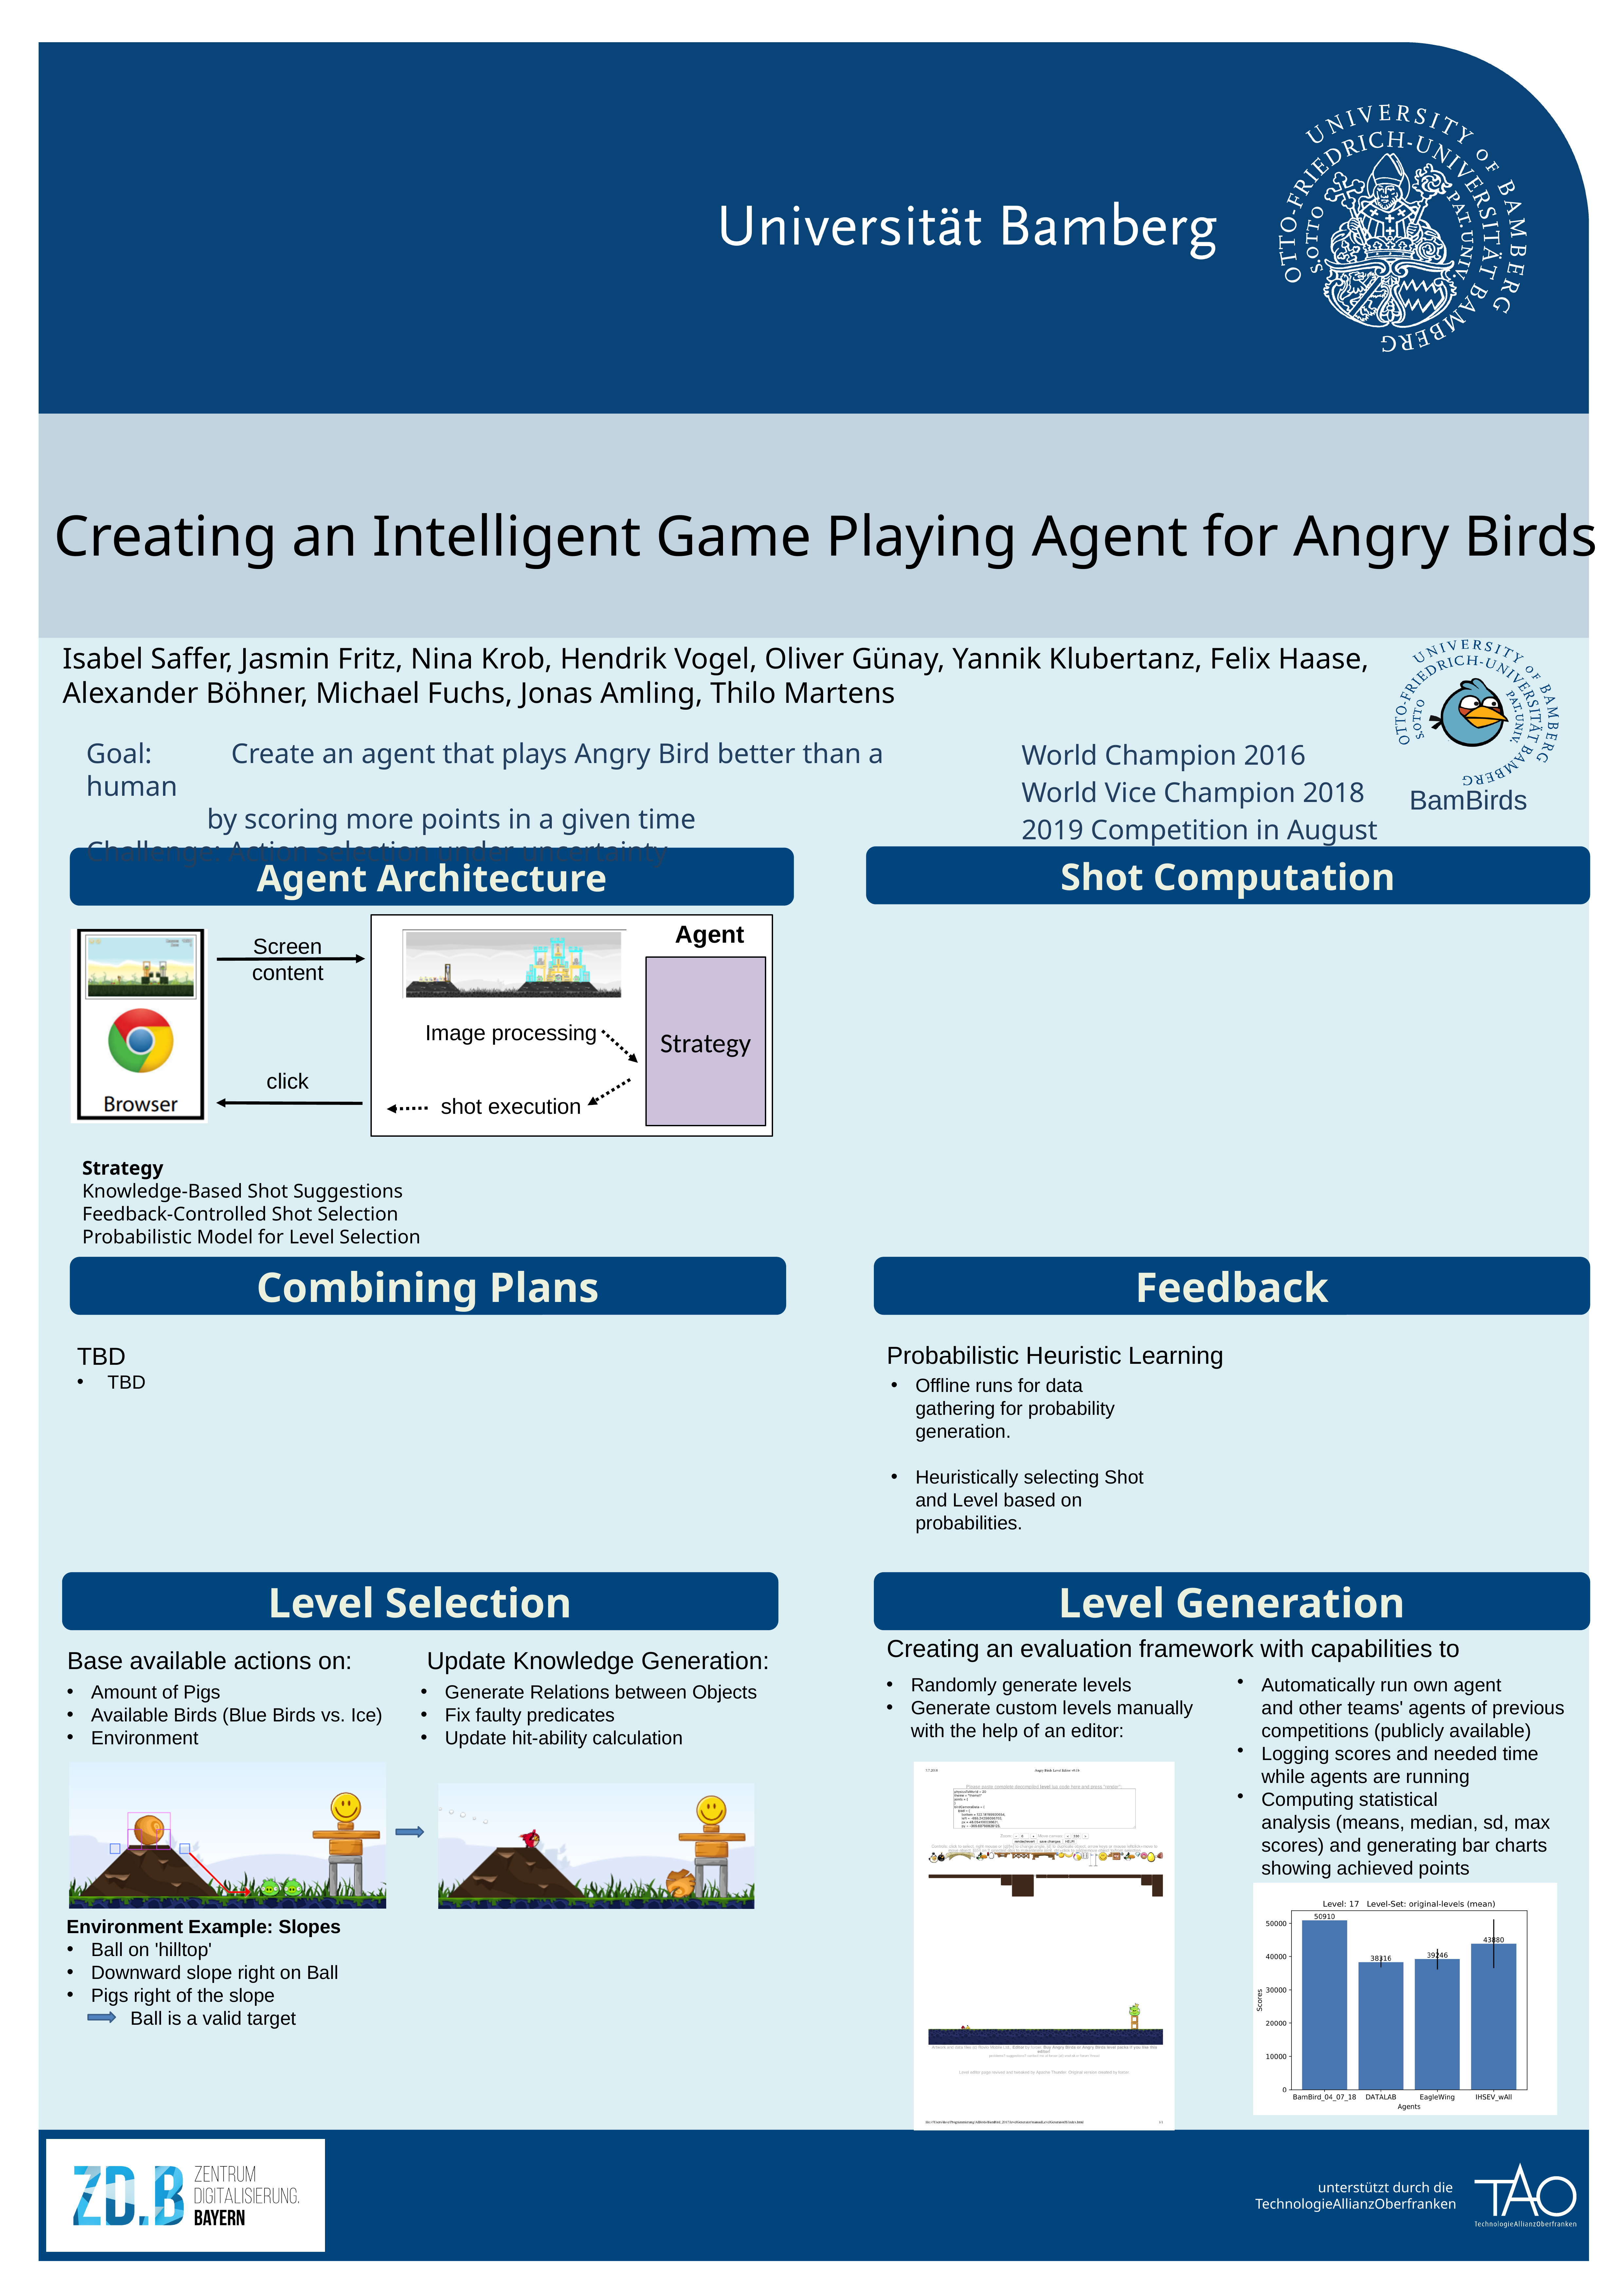

Creating an Intelligent Game Playing Agent for Angry Birds
Isabel Saffer, Jasmin Fritz, Nina Krob, Hendrik Vogel, Oliver Günay, Yannik Klubertanz, Felix Haase,
Alexander Böhner, Michael Fuchs, Jonas Amling, Thilo Martens
Goal: 			Create an agent that plays Angry Bird better than a human
					by scoring more points in a given time
Challenge: Action selection under uncertainty
World Champion 2016
World Vice Champion 2018
2019 Competition in August
BamBirds
Shot Computation
Agent Architecture
Agent
Screen content
Strategy
Image processing
click
shot execution
Strategy
Knowledge-Based Shot Suggestions
Feedback-Controlled Shot Selection
Probabilistic Model for Level Selection
Combining Plans
Feedback
Probabilistic Heuristic Learning
TBD
TBD
Offline runs for data  gathering for probability  generation.
Heuristically selecting Shot and Level based on probabilities.
Level Selection
Level Generation
Creating an evaluation framework with capabilities to
Base available actions on:           Update Knowledge Generation:
Automatically run own agent and other teams' agents of previous competitions (publicly available)
Logging scores and needed time while agents are running
Computing statistical analysis (means, median, sd, max scores) and generating bar charts showing achieved points
Randomly generate levels
Generate custom levels manually with the help of an editor:
Amount of Pigs
Available Birds (Blue Birds vs. Ice)
Environment
Generate Relations between Objects
Fix faulty predicates
Update hit-ability calculation
Environment Example: Slopes
Ball on 'hilltop'
Downward slope right on Ball
Pigs right of the slope
            Ball is a valid target
unterstützt durch die
TechnologieAllianzOberfranken